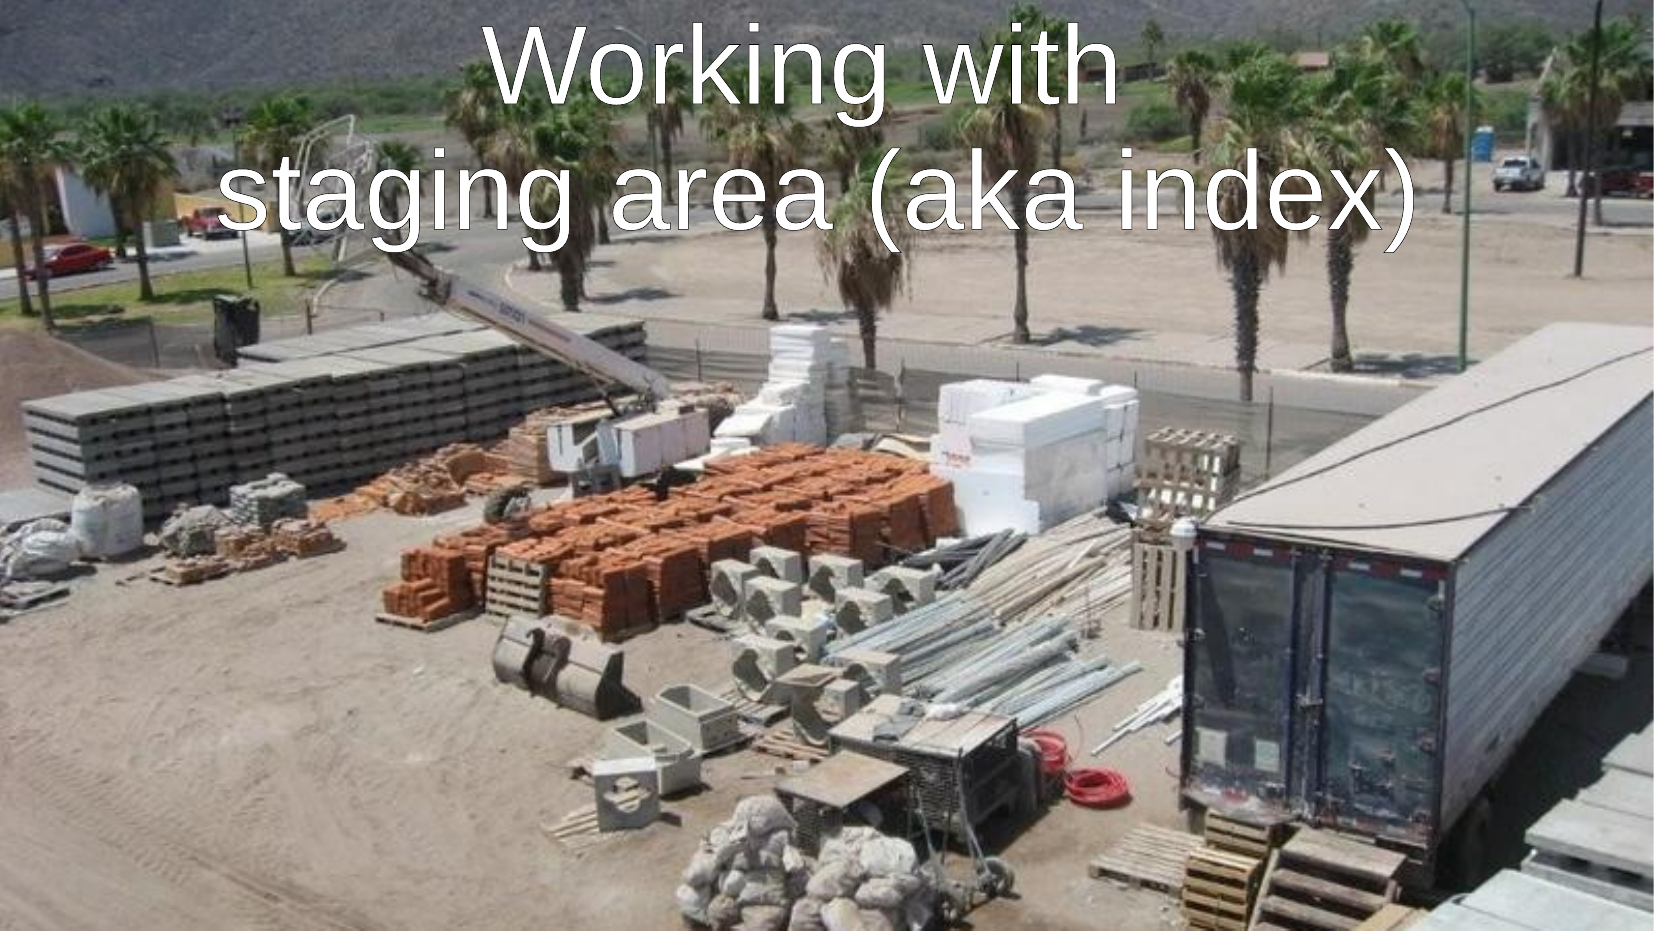

# Working with staging area (aka index)